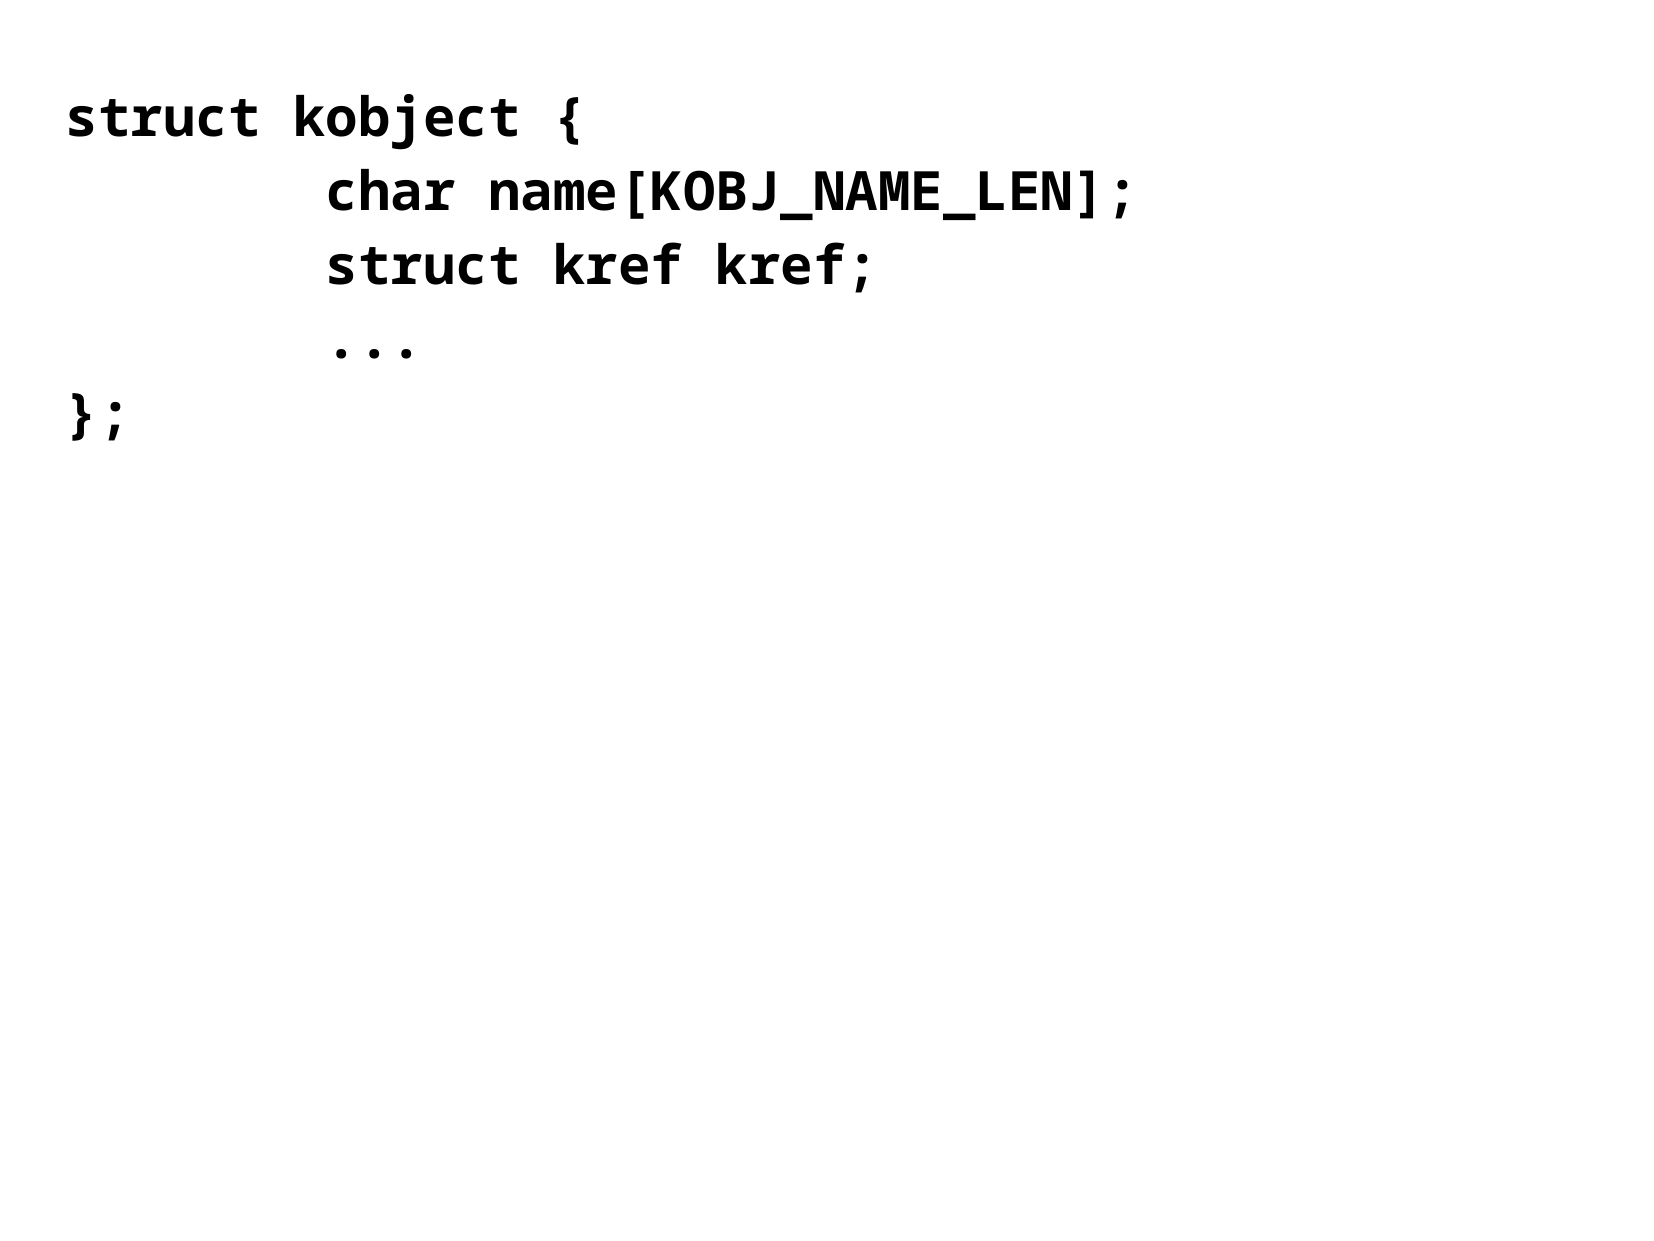

struct kobject {
 char name[KOBJ_NAME_LEN];
 struct kref kref;
 ...
};
2.6.20 to 2.6.24-rc8